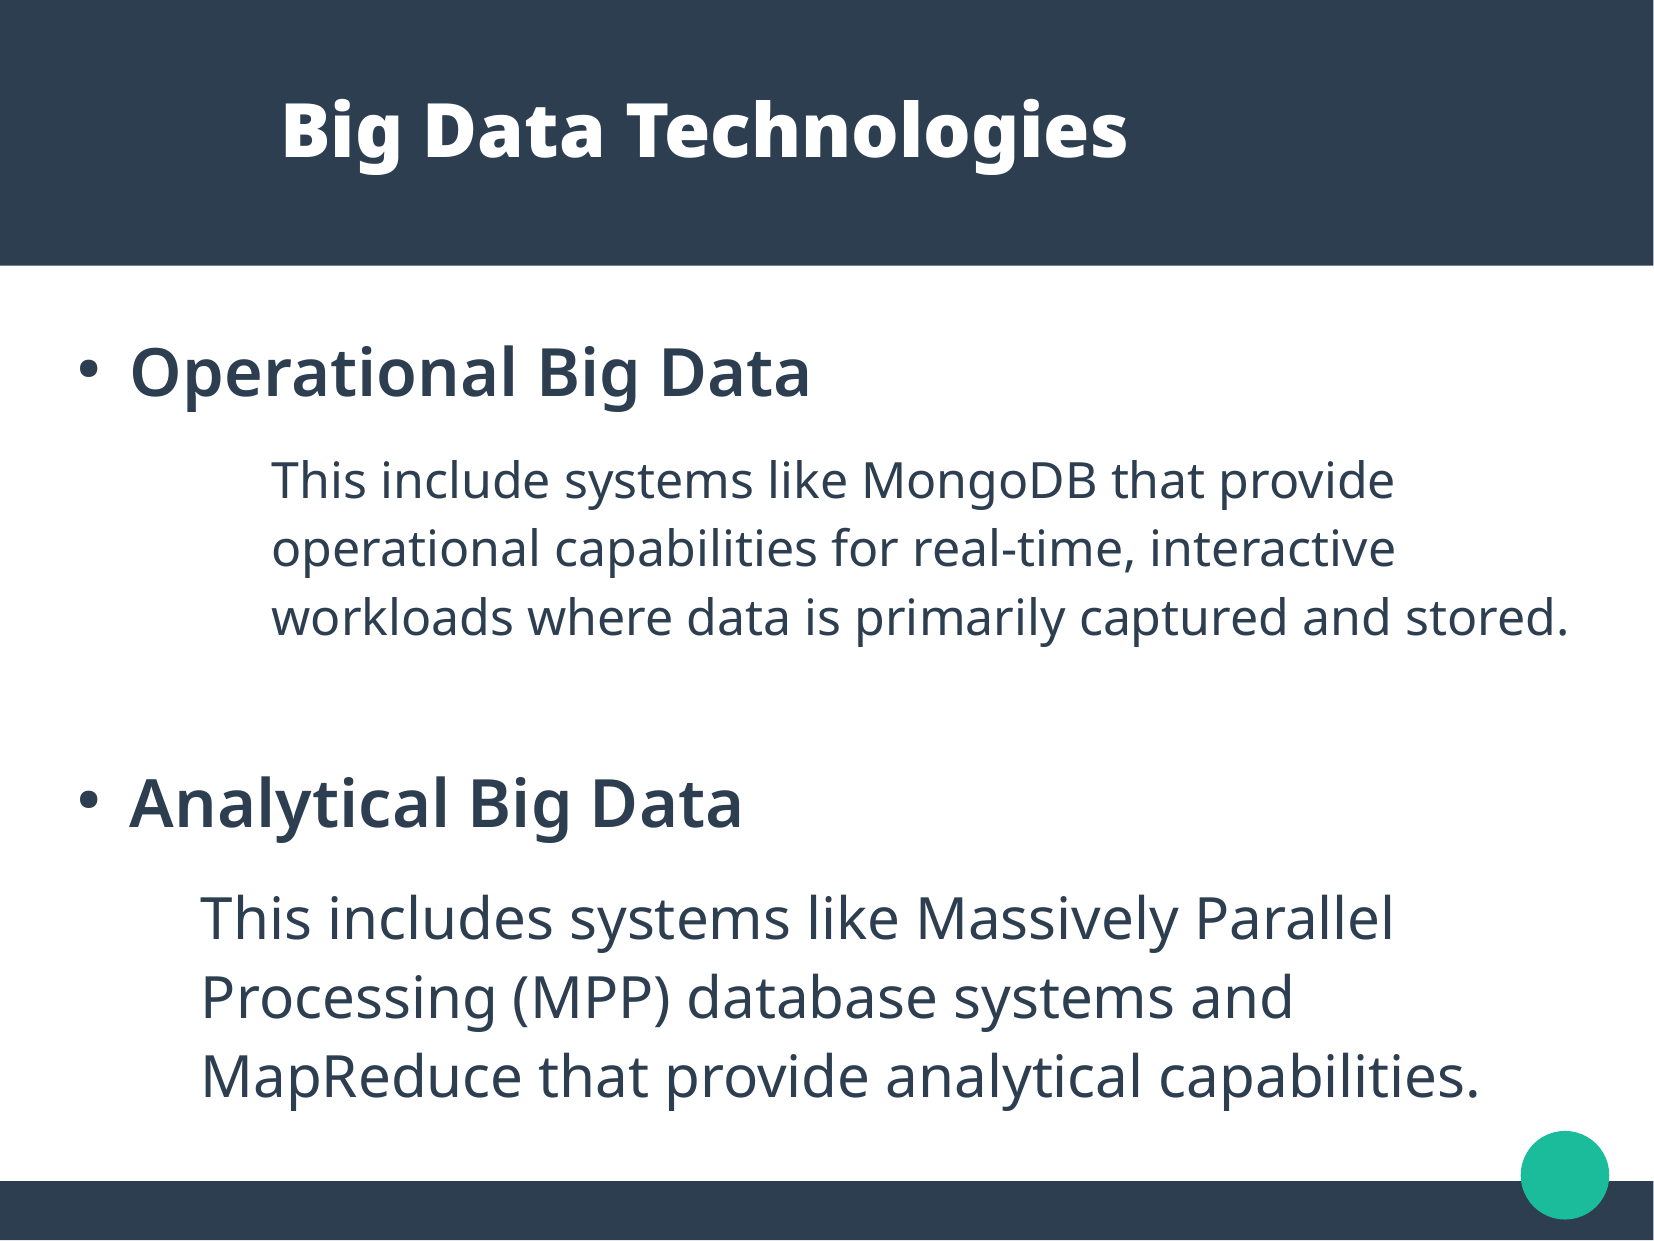

# Big Data Technologies
Operational Big Data
This include systems like MongoDB that provide operational capabilities for real-time, interactive workloads where data is primarily captured and stored.
Analytical Big Data
This includes systems like Massively Parallel Processing (MPP) database systems and MapReduce that provide analytical capabilities.